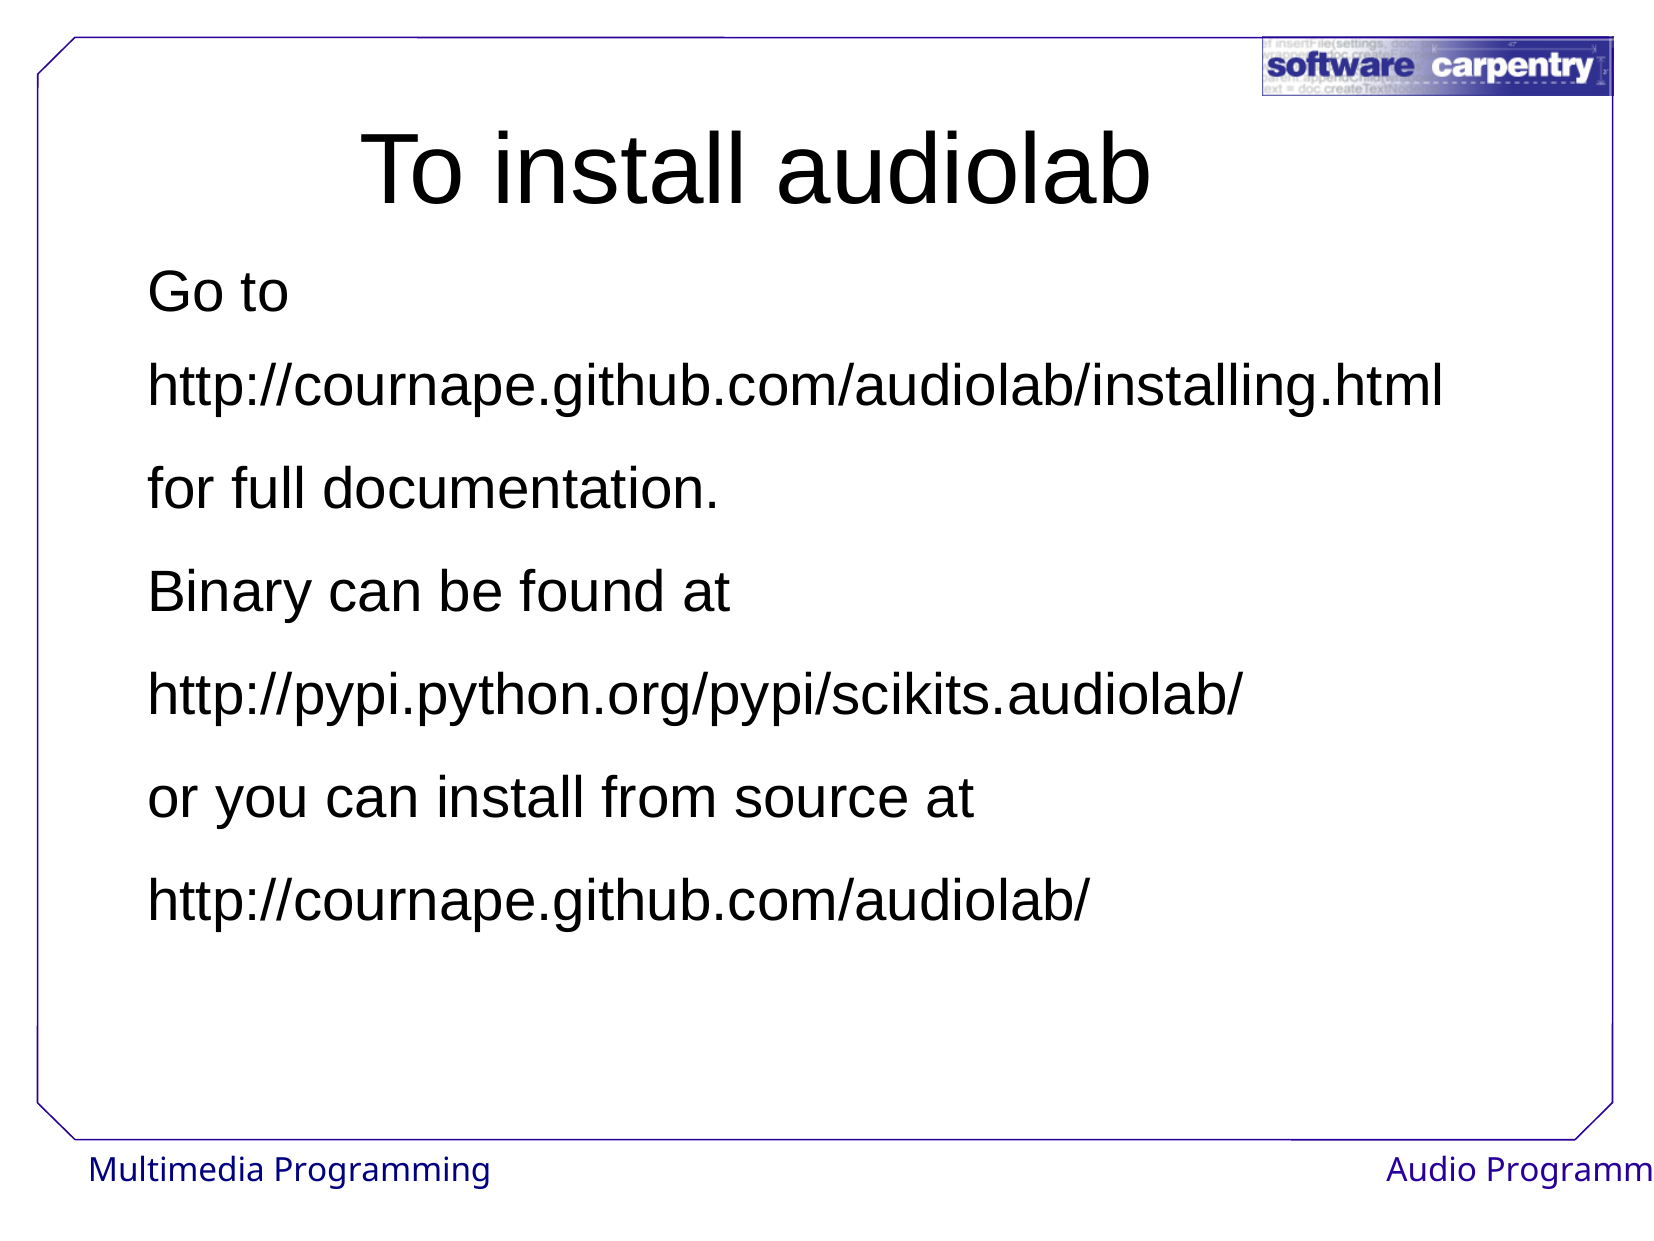

To install audiolab
# Go to
http://cournape.github.com/audiolab/installing.html
for full documentation.
Binary can be found at
http://pypi.python.org/pypi/scikits.audiolab/
or you can install from source at
http://cournape.github.com/audiolab/